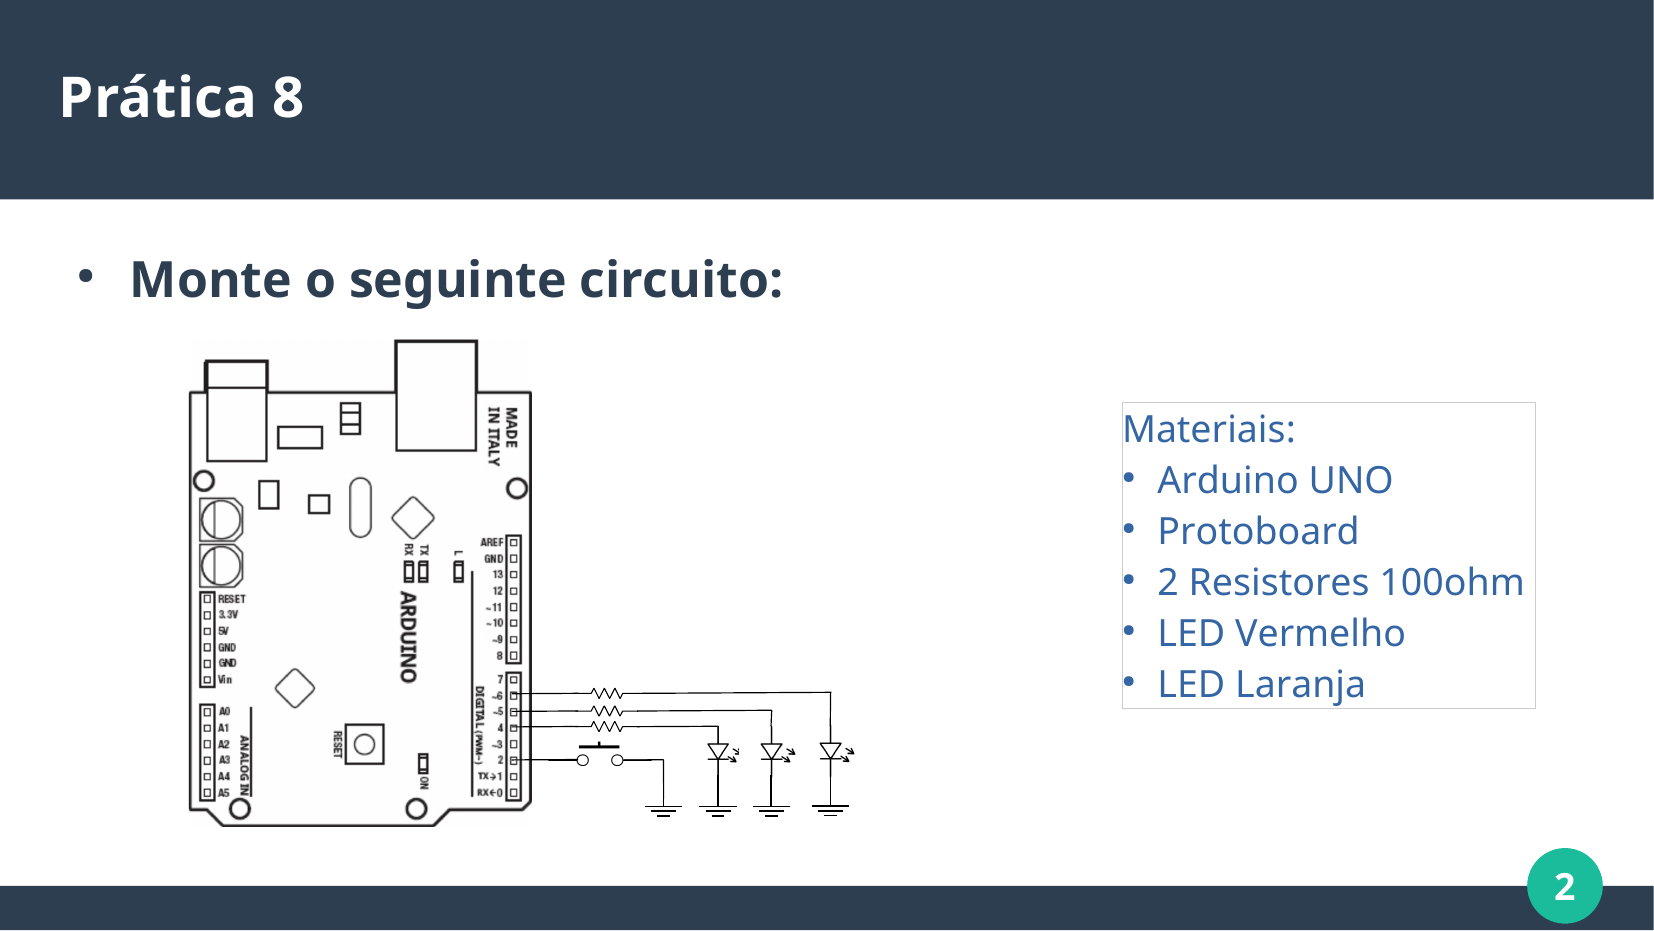

# Prática 8
Monte o seguinte circuito:
Materiais:
Arduino UNO
Protoboard
2 Resistores 100ohm
LED Vermelho
LED Laranja